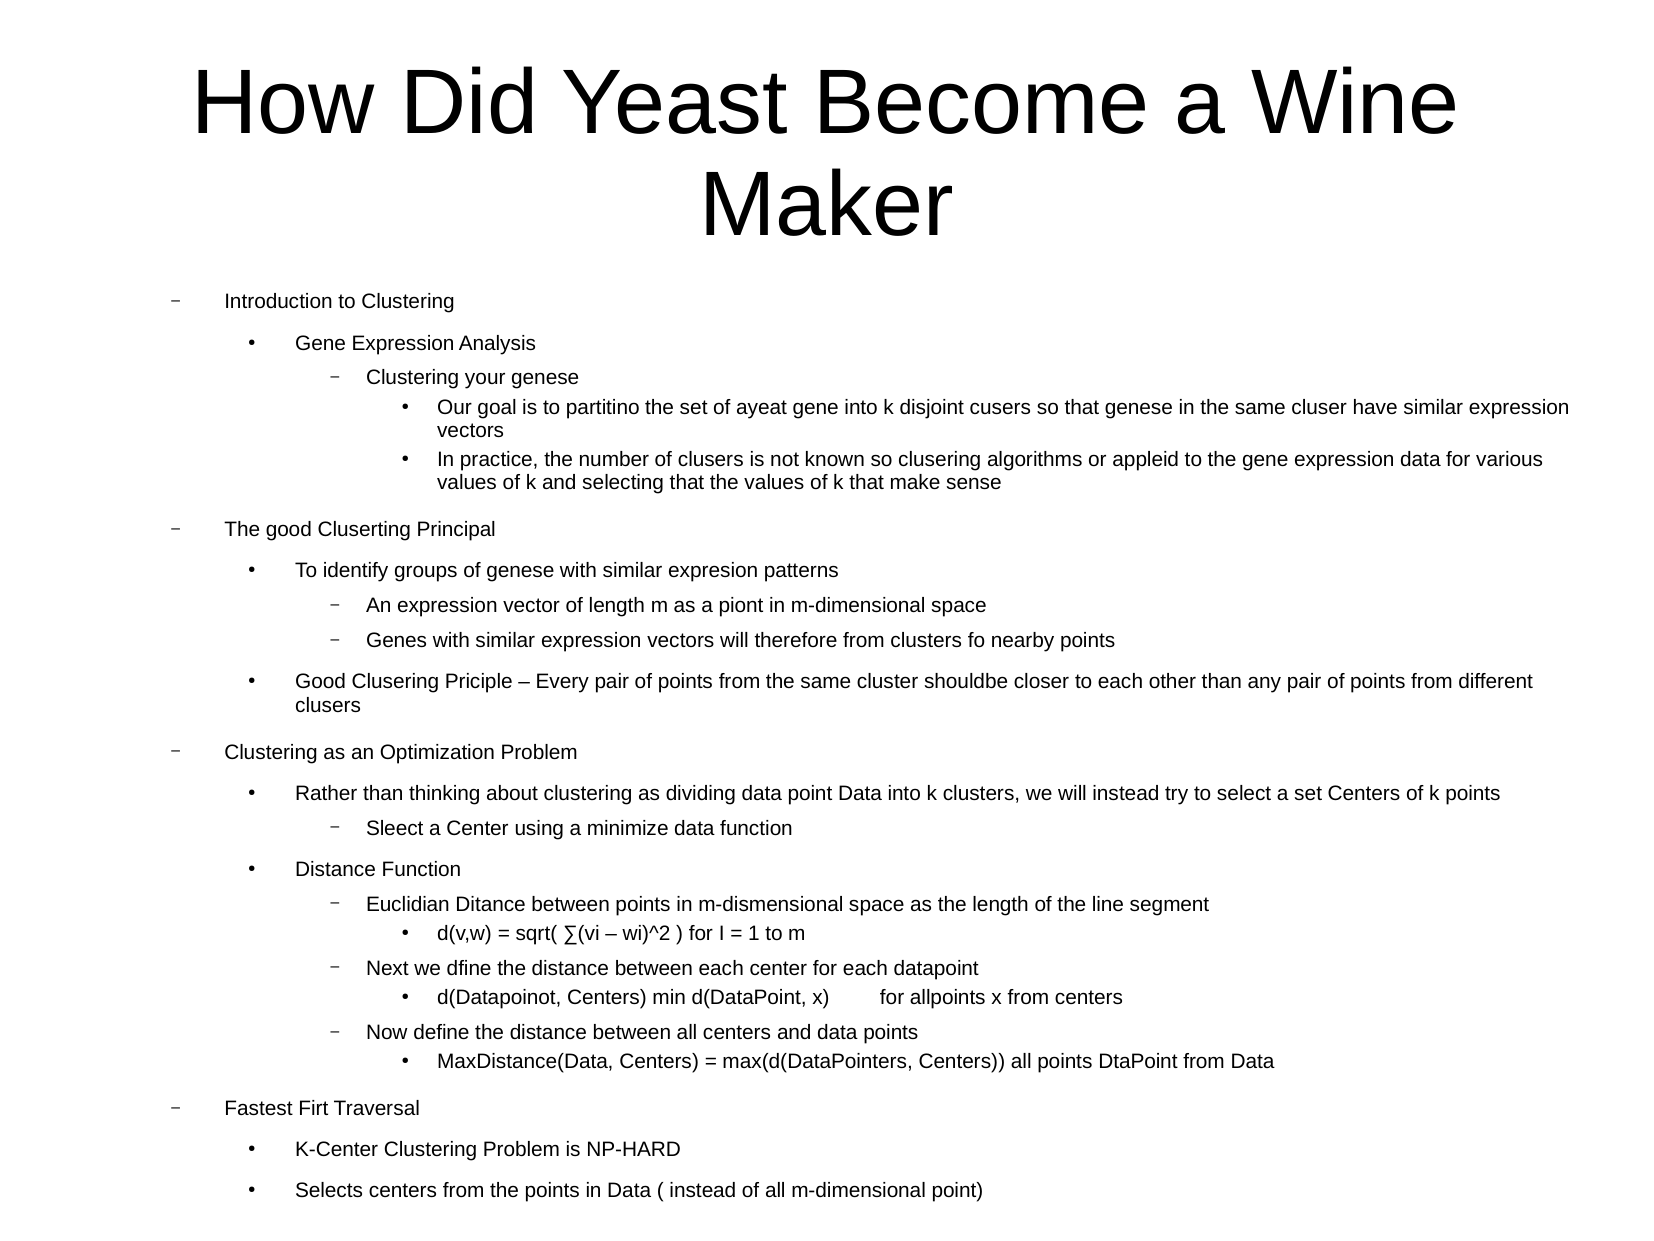

# How Did Yeast Become a Wine Maker
Introduction to Clustering
Gene Expression Analysis
Clustering your genese
Our goal is to partitino the set of ayeat gene into k disjoint cusers so that genese in the same cluser have similar expression vectors
In practice, the number of clusers is not known so clusering algorithms or appleid to the gene expression data for various values of k and selecting that the values of k that make sense
The good Cluserting Principal
To identify groups of genese with similar expresion patterns
An expression vector of length m as a piont in m-dimensional space
Genes with similar expression vectors will therefore from clusters fo nearby points
Good Clusering Priciple – Every pair of points from the same cluster shouldbe closer to each other than any pair of points from different clusers
Clustering as an Optimization Problem
Rather than thinking about clustering as dividing data point Data into k clusters, we will instead try to select a set Centers of k points
Sleect a Center using a minimize data function
Distance Function
Euclidian Ditance between points in m-dismensional space as the length of the line segment
d(v,w) = sqrt( ∑(vi – wi)^2 ) for I = 1 to m
Next we dfine the distance between each center for each datapoint
d(Datapoinot, Centers) min d(DataPoint, x)	for allpoints x from centers
Now define the distance between all centers and data points
MaxDistance(Data, Centers) = max(d(DataPointers, Centers)) all points DtaPoint from Data
Fastest Firt Traversal
K-Center Clustering Problem is NP-HARD
Selects centers from the points in Data ( instead of all m-dimensional point)